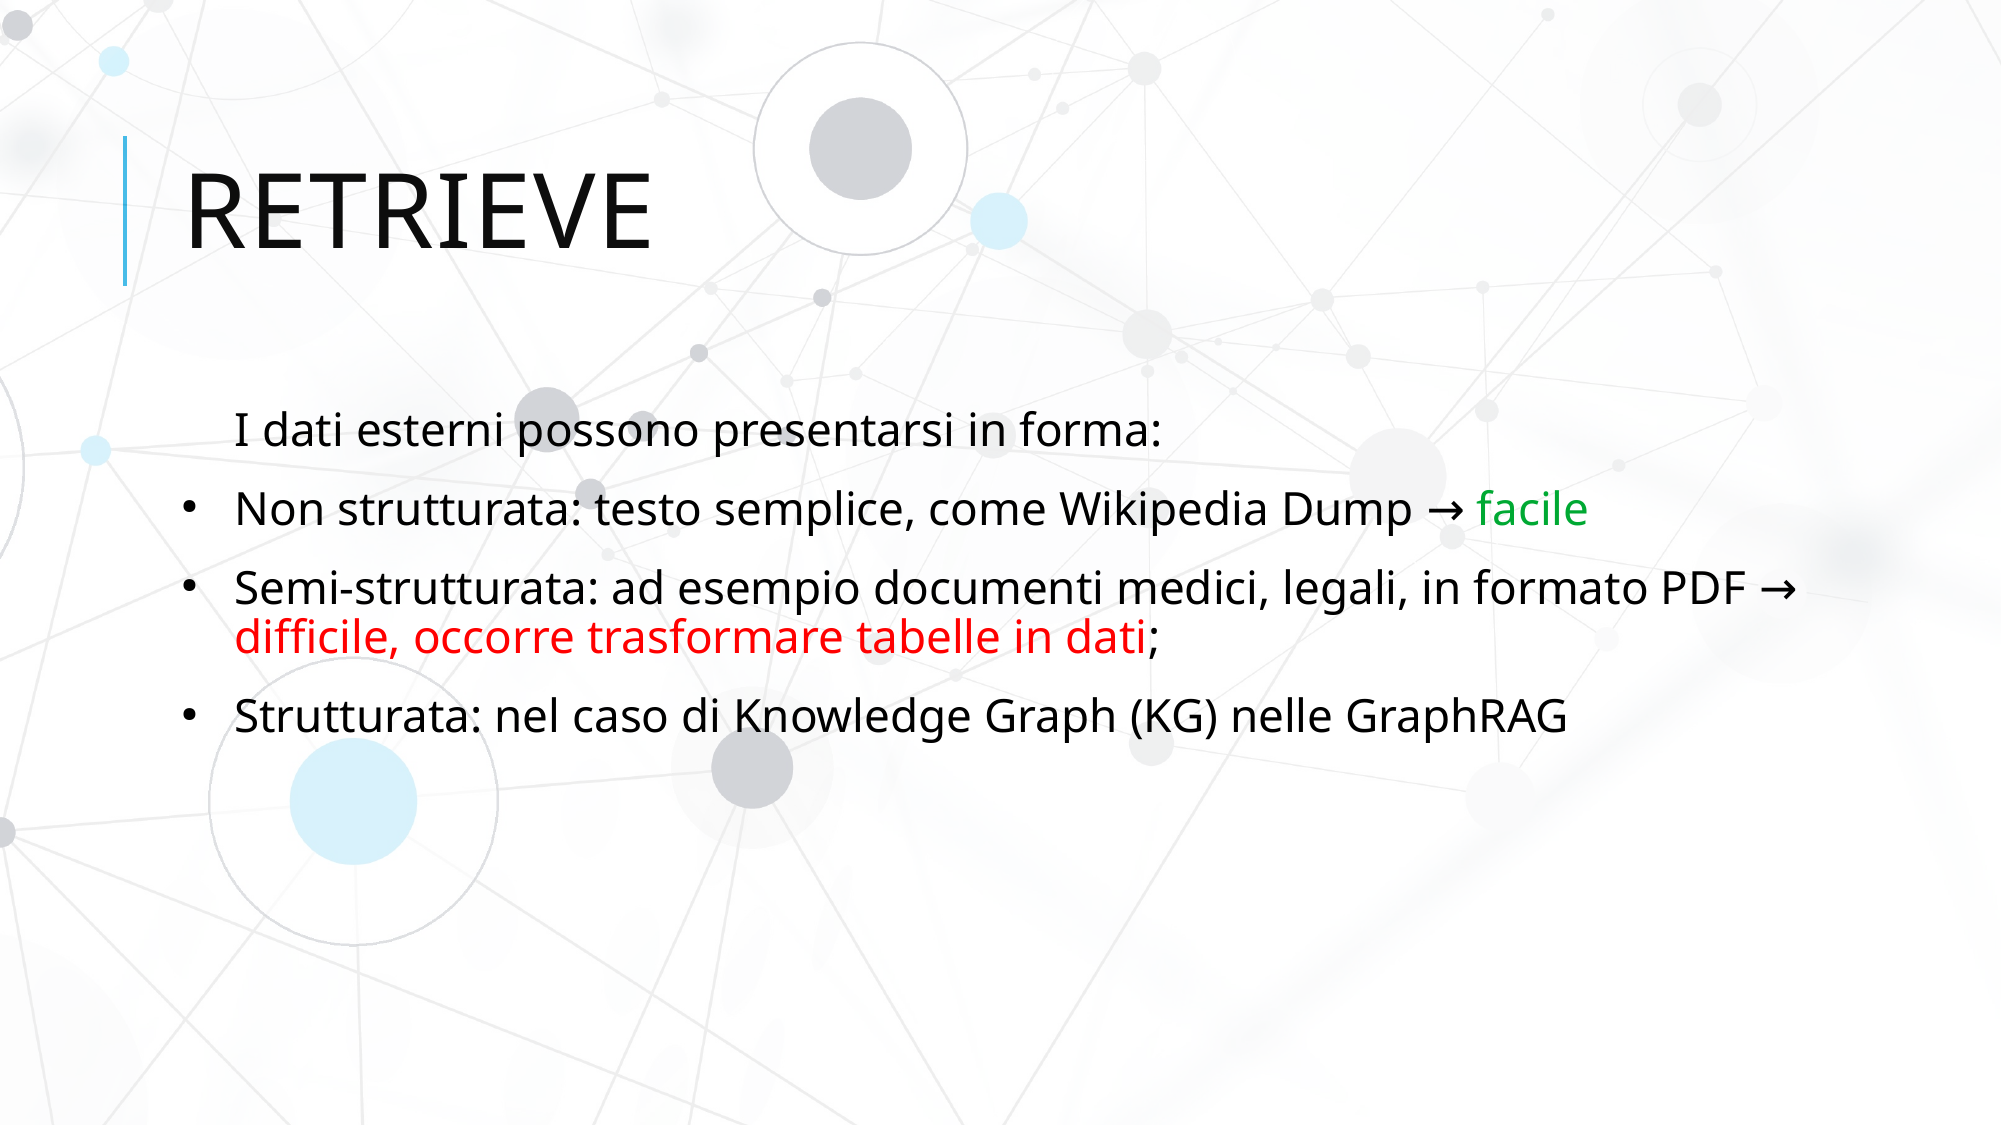

# RETRIEVE
I dati esterni possono presentarsi in forma:
Non strutturata: testo semplice, come Wikipedia Dump → facile
Semi-strutturata: ad esempio documenti medici, legali, in formato PDF → difficile, occorre trasformare tabelle in dati;
Strutturata: nel caso di Knowledge Graph (KG) nelle GraphRAG